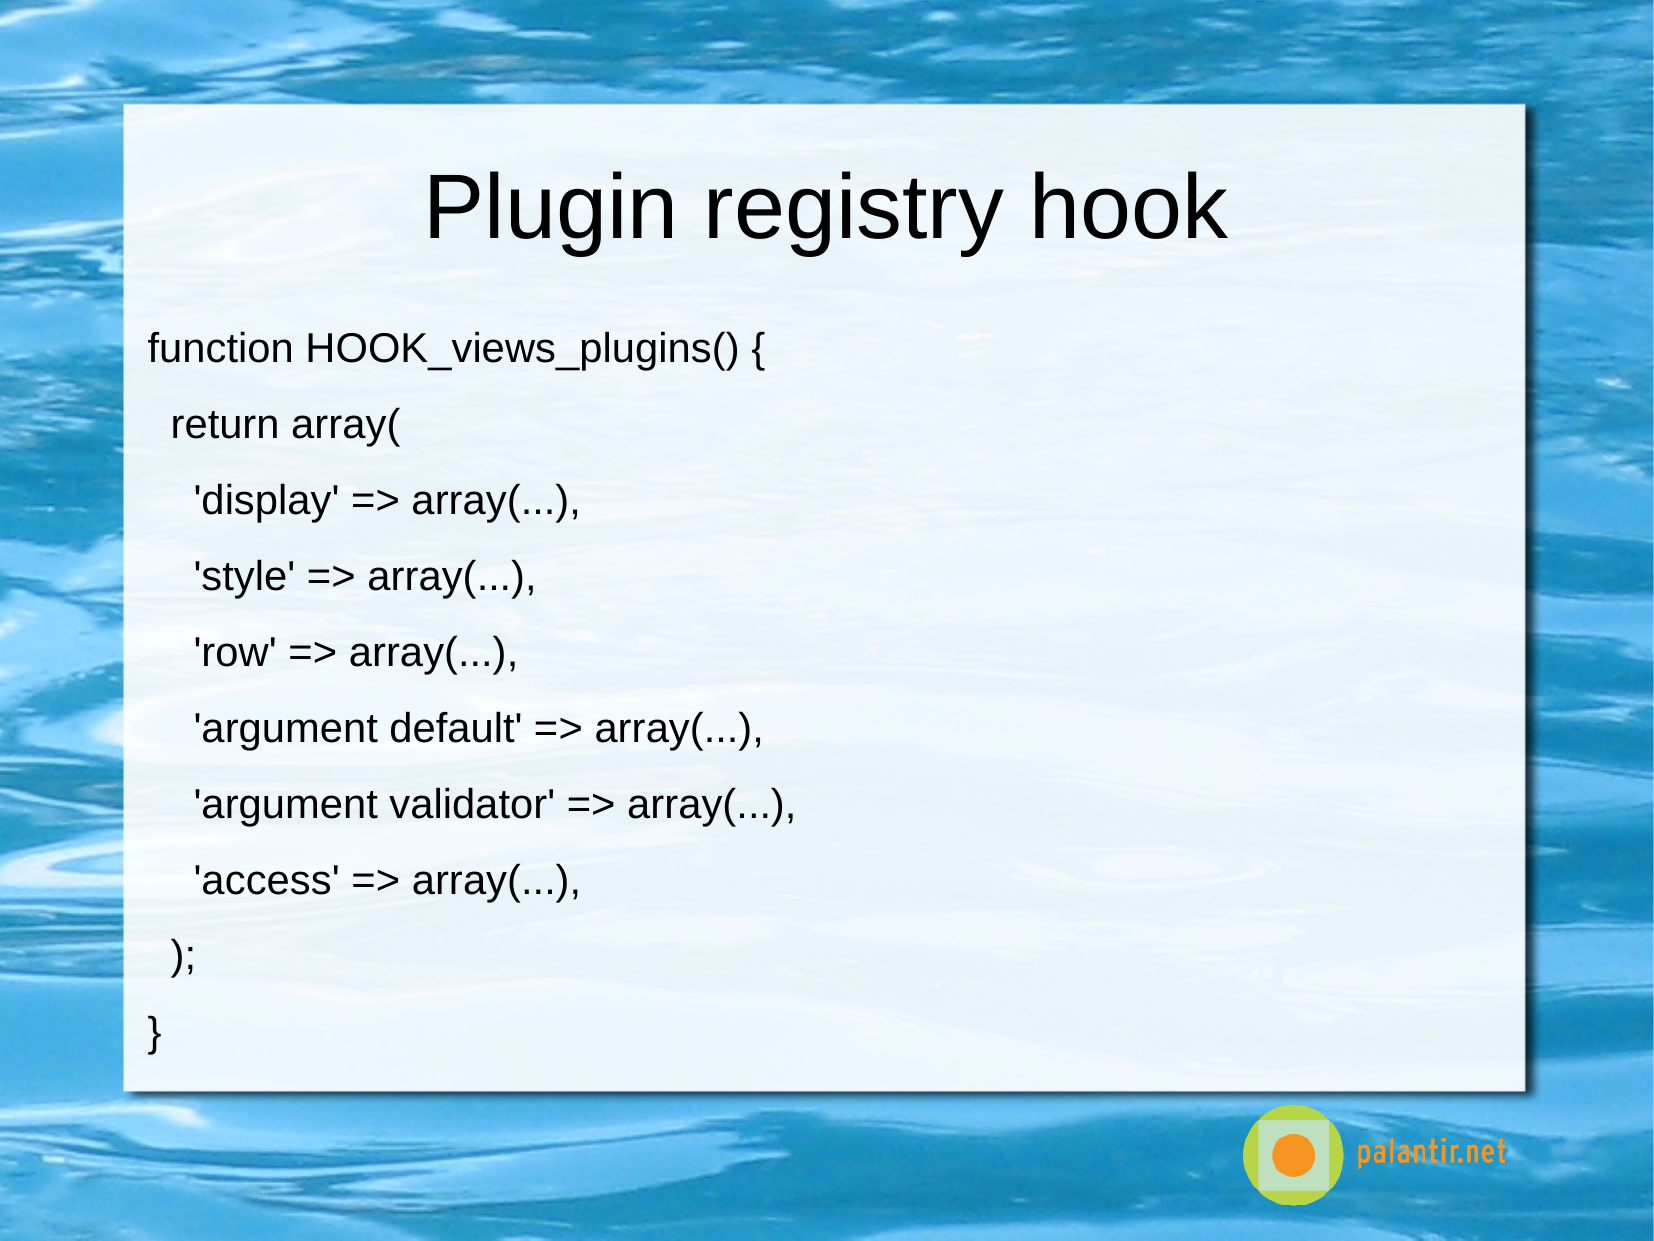

# Plugin registry hook
function HOOK_views_plugins() {
 return array(
 'display' => array(...),
 'style' => array(...),
 'row' => array(...),
 'argument default' => array(...),
 'argument validator' => array(...),
 'access' => array(...),
 );
}